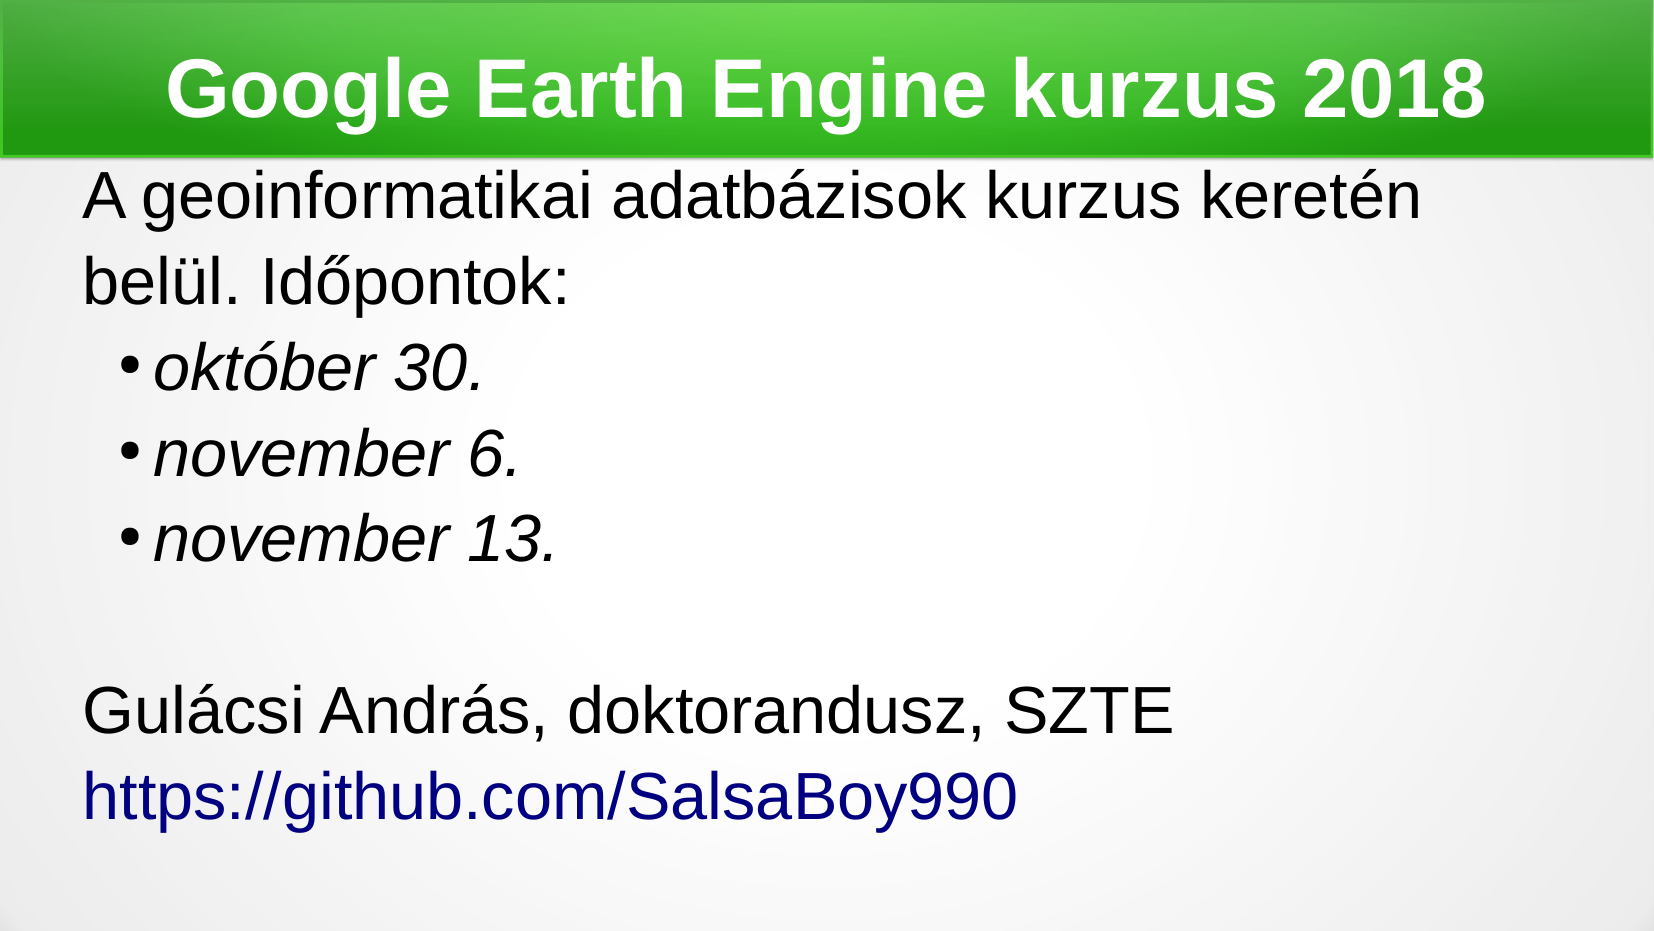

# Google Earth Engine kurzus 2018
A geoinformatikai adatbázisok kurzus keretén belül. Időpontok:
október 30.
november 6.
november 13.
Gulácsi András, doktorandusz, SZTE
https://github.com/SalsaBoy990